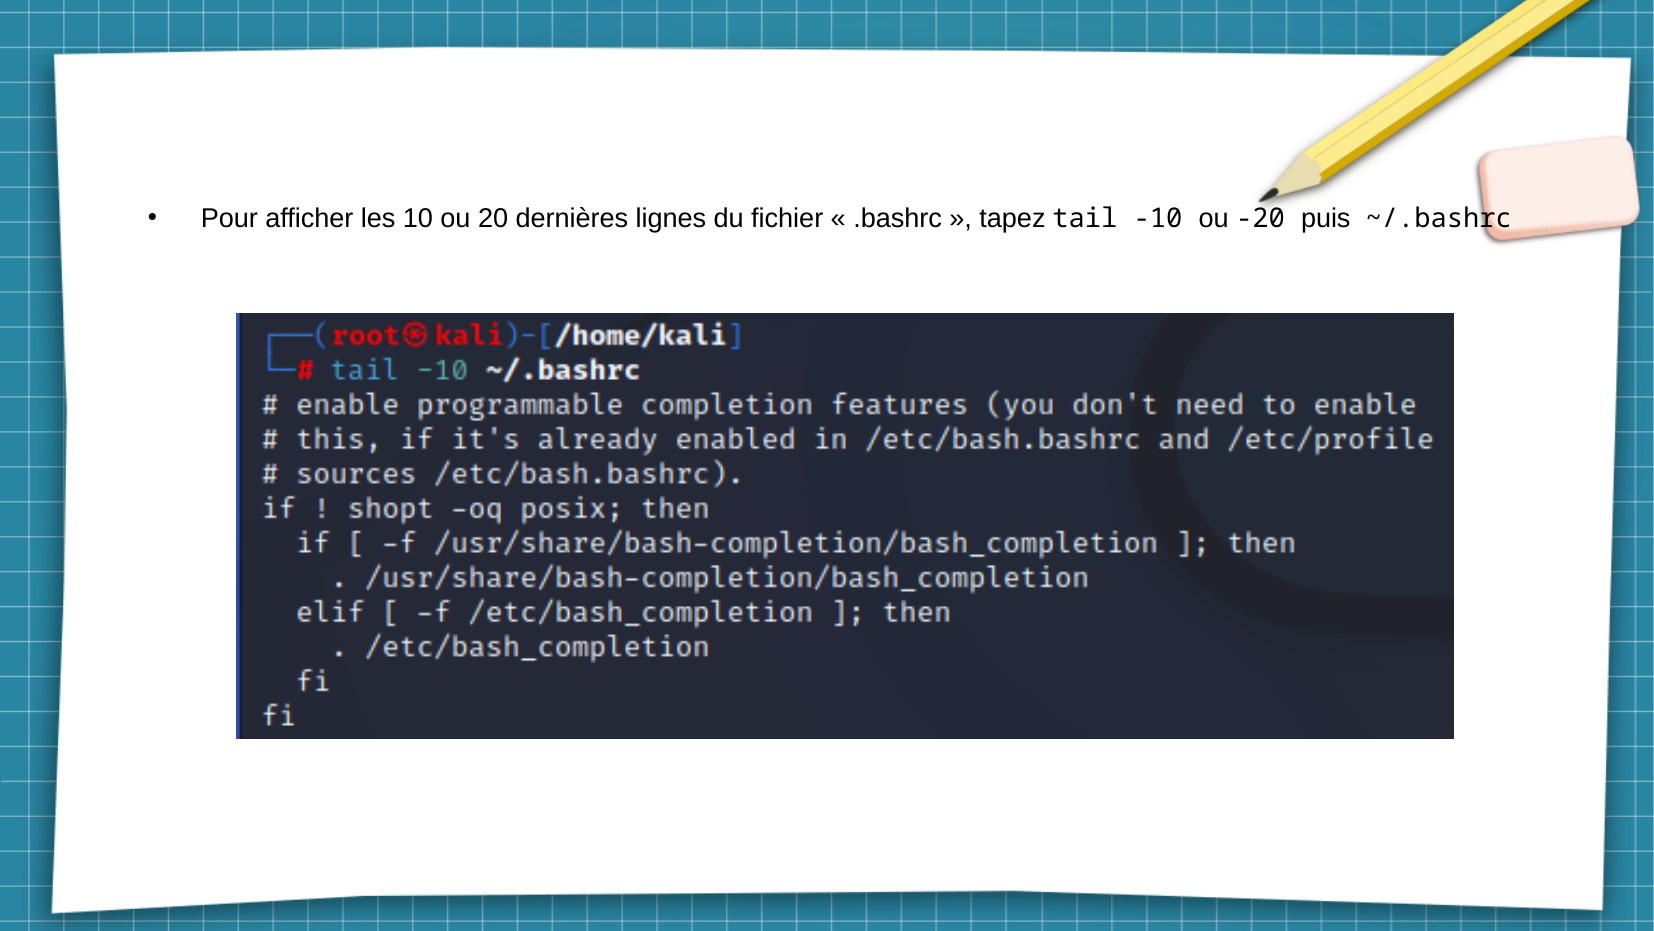

# Pour afficher les 10 ou 20 dernières lignes du fichier « .bashrc », tapez tail -10 ou -20 puis ~/.bashrc